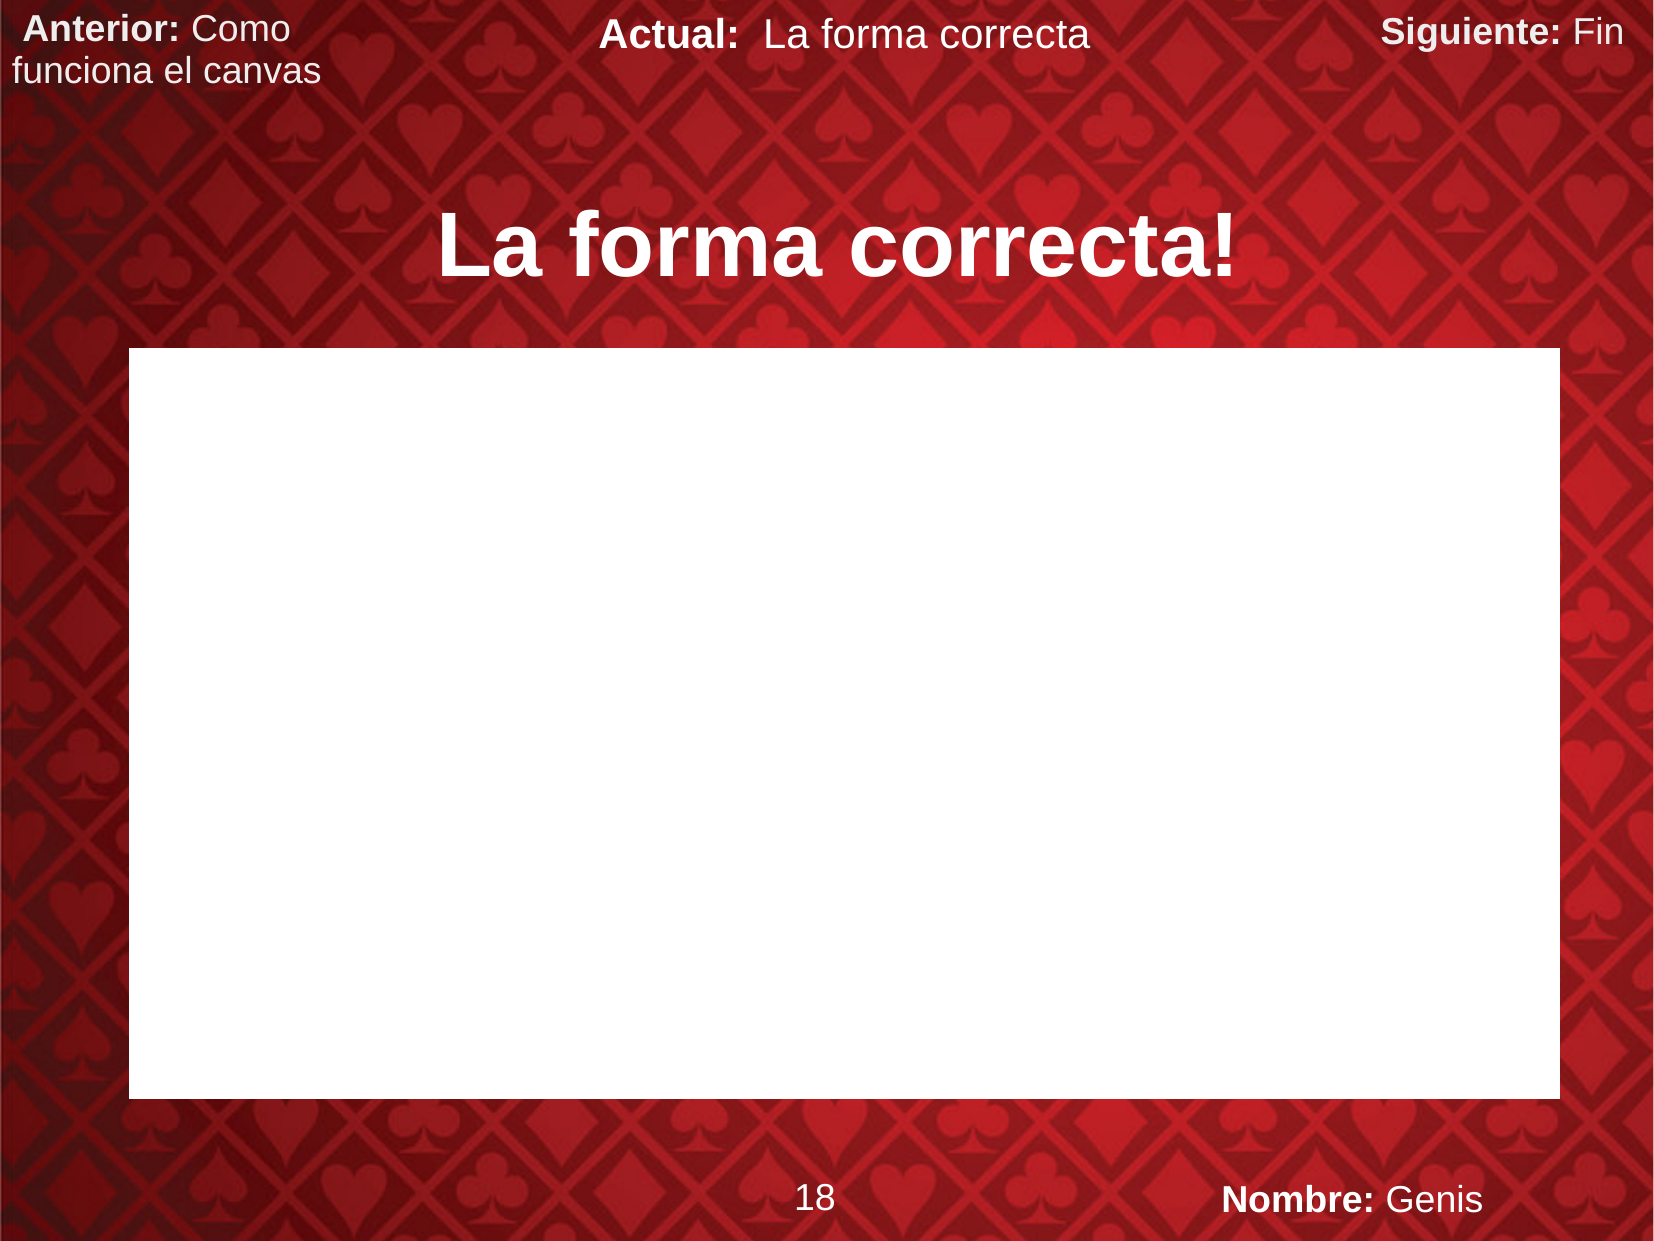

Actual: La forma correcta
 Anterior: Como 	 funciona el canvas
 Siguiente: Fin
# La forma correcta!
18
Nombre: Genis